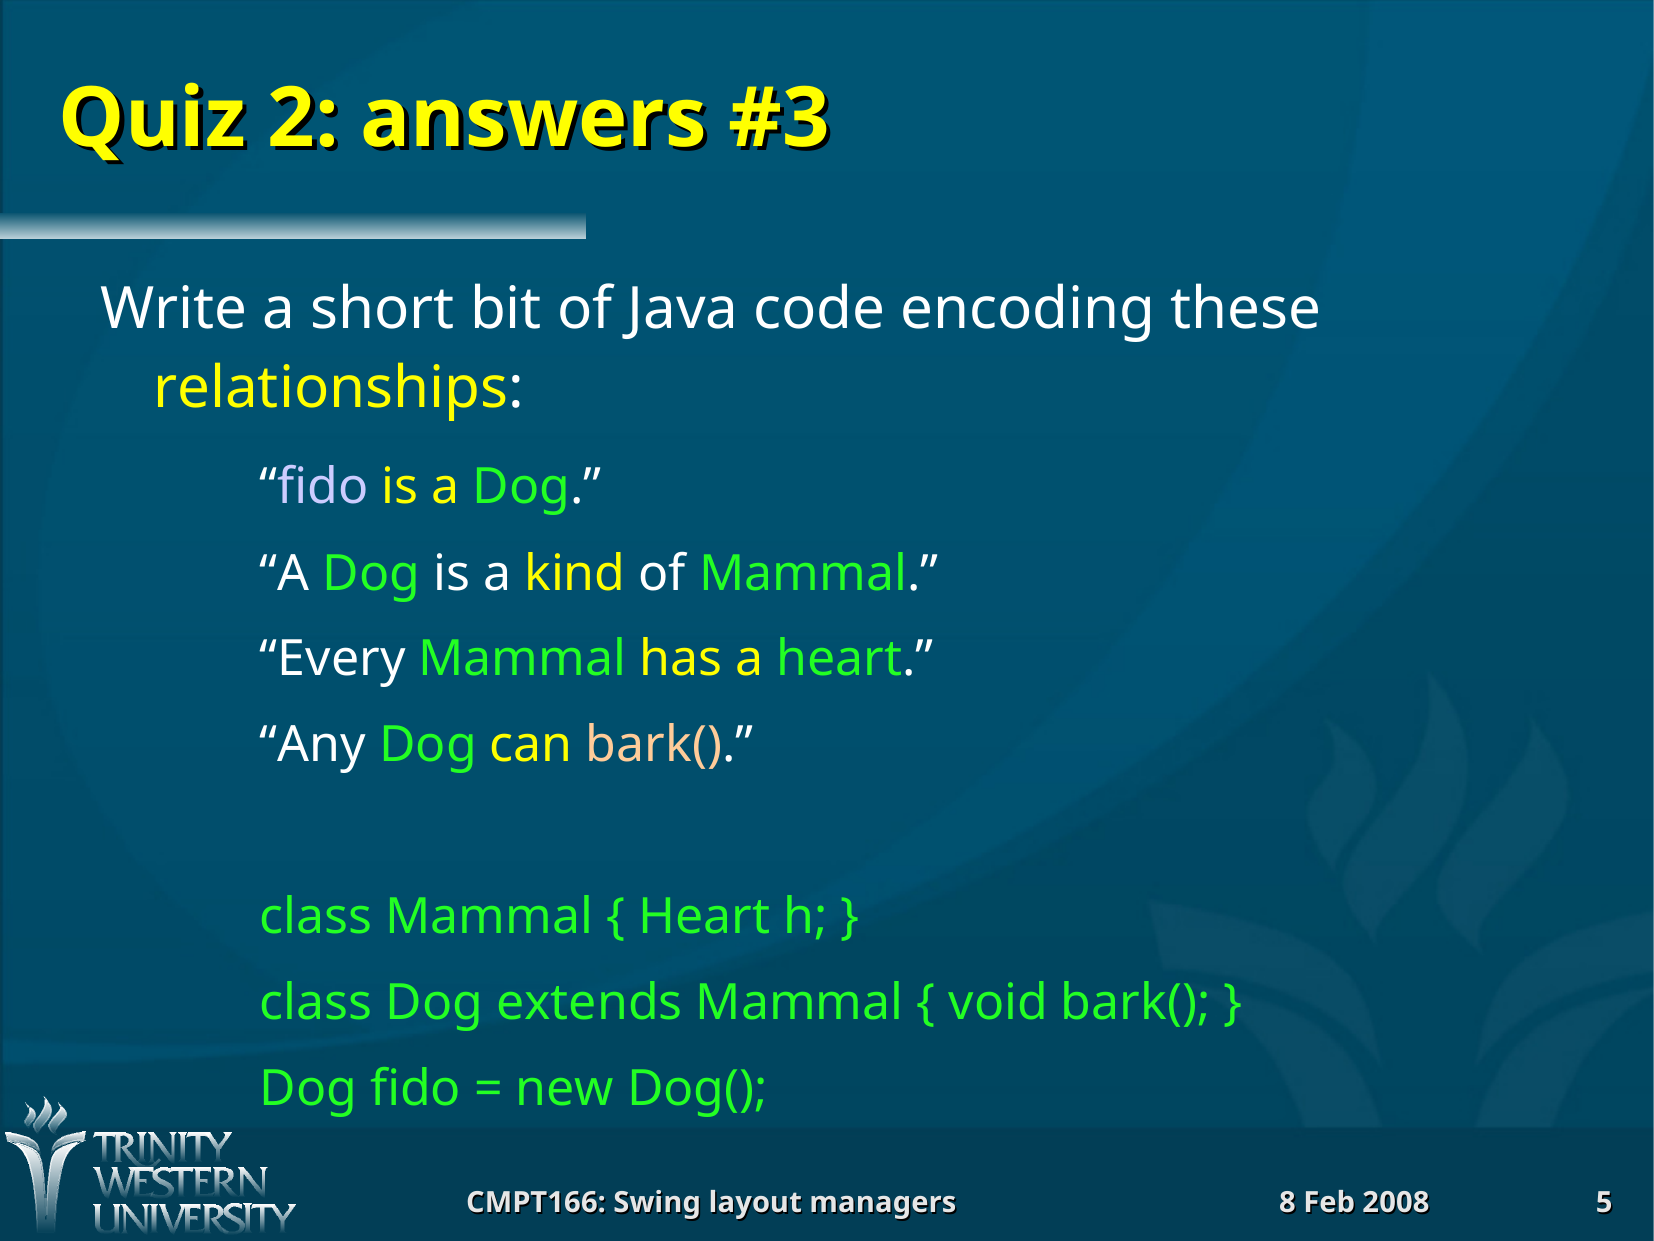

# Quiz 2: answers #3
Write a short bit of Java code encoding these relationships:
“fido is a Dog.”
“A Dog is a kind of Mammal.”
“Every Mammal has a heart.”
“Any Dog can bark().”
class Mammal { Heart h; }
class Dog extends Mammal { void bark(); }
Dog fido = new Dog();
CMPT166: Swing layout managers
8 Feb 2008
5